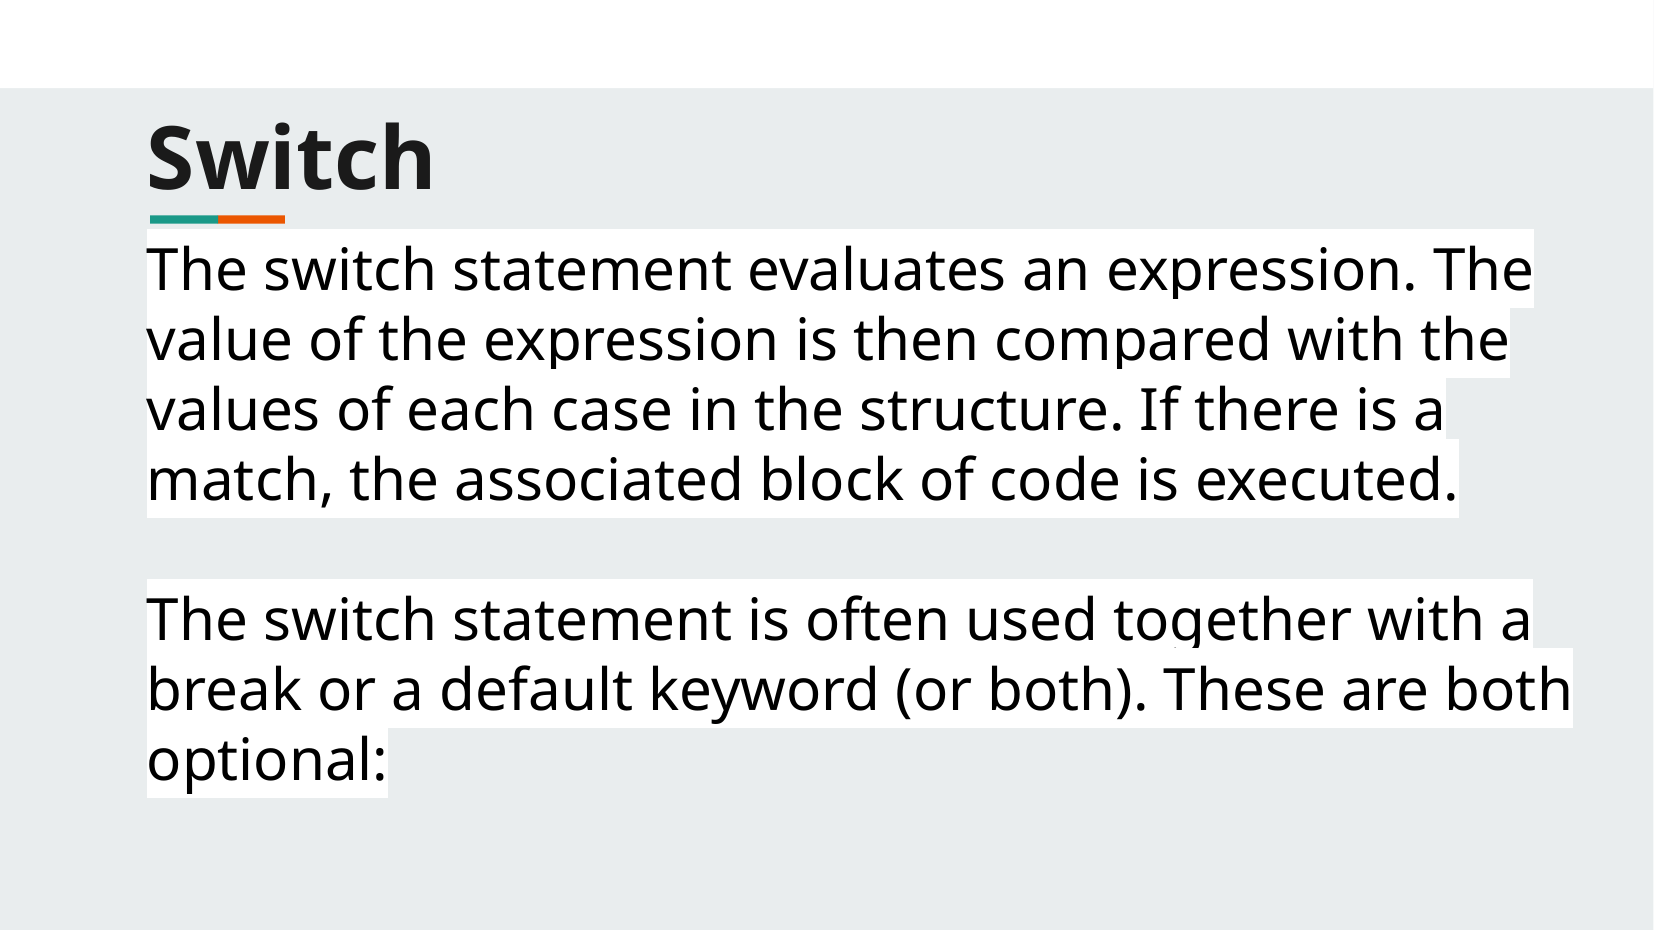

# Switch The switch statement evaluates an expression. The value of the expression is then compared with the values of each case in the structure. If there is a match, the associated block of code is executed. The switch statement is often used together with a break or a default keyword (or both). These are both optional: